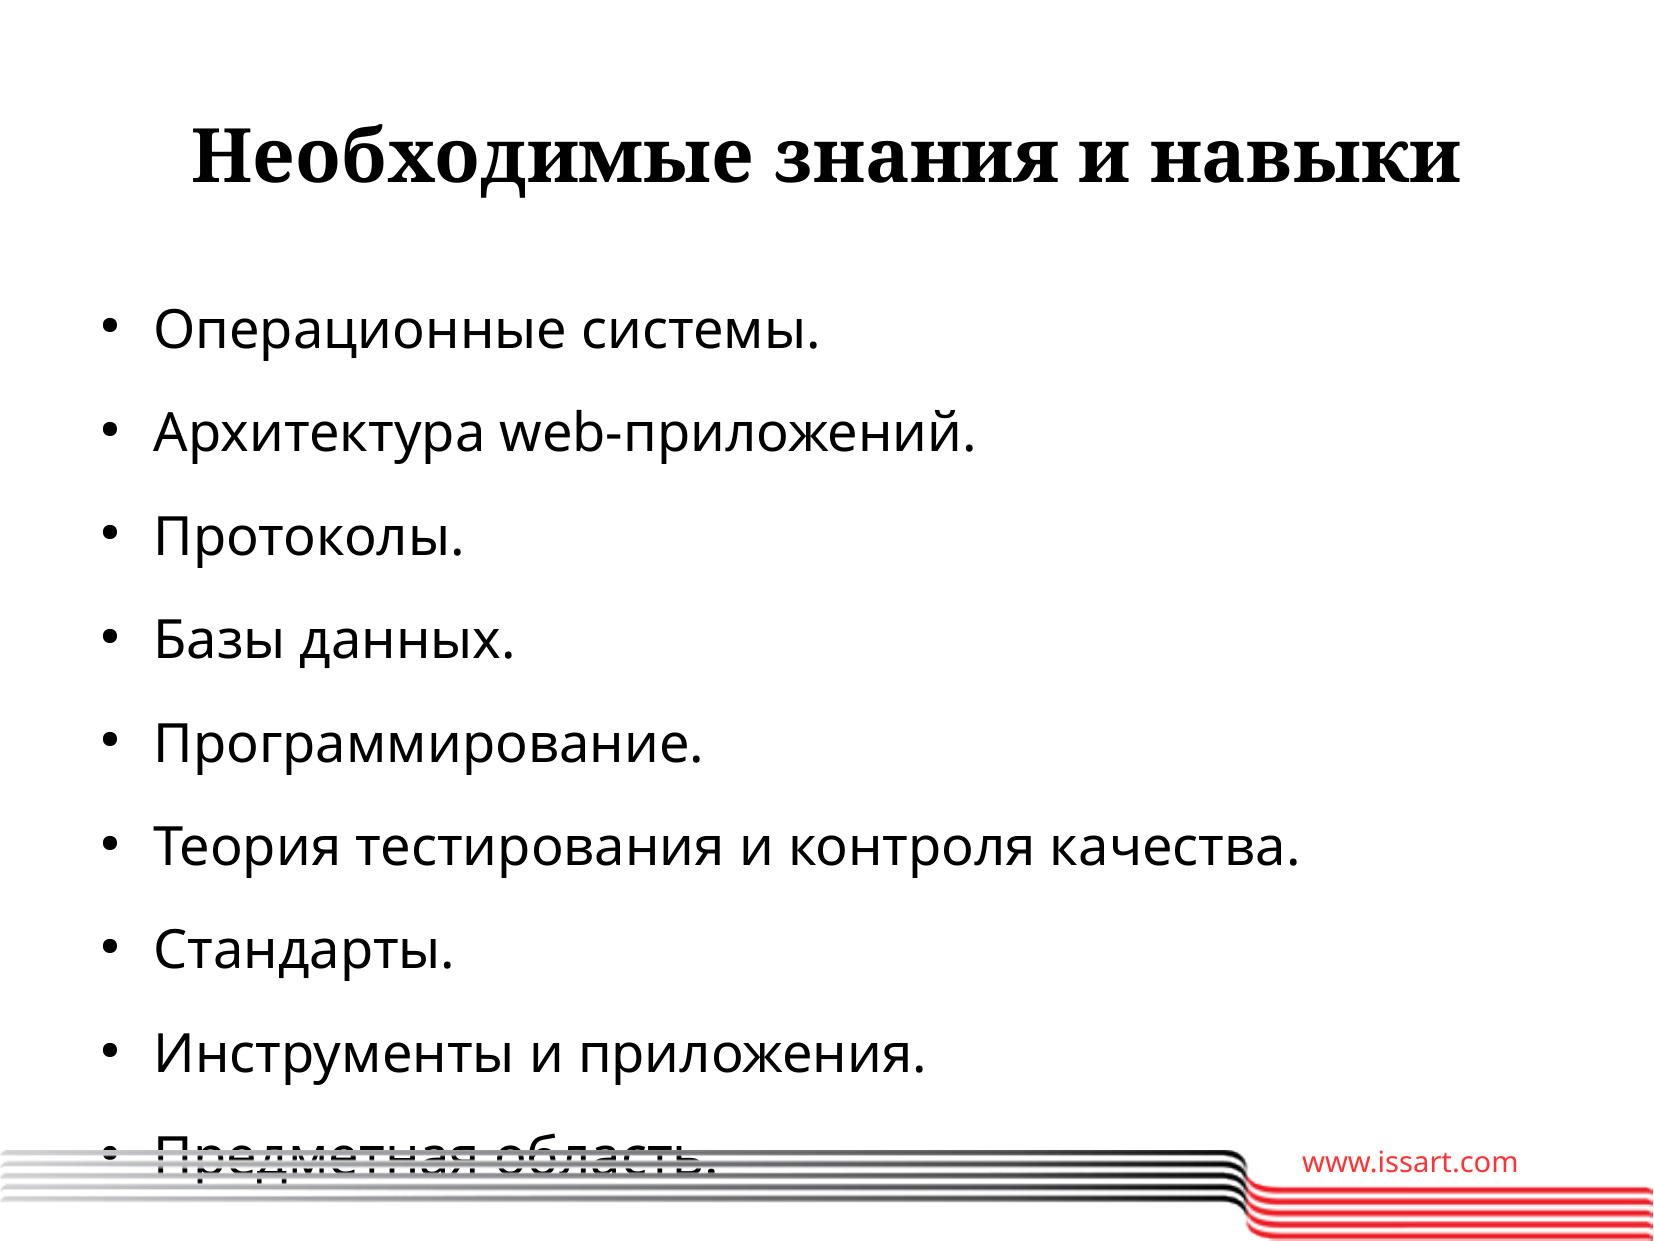

# Необходимые знания и навыки
Операционные системы.
Архитектура web-приложений.
Протоколы.
Базы данных.
Программирование.
Теория тестирования и контроля качества.
Стандарты.
Инструменты и приложения.
Предметная область.
www.issart.com